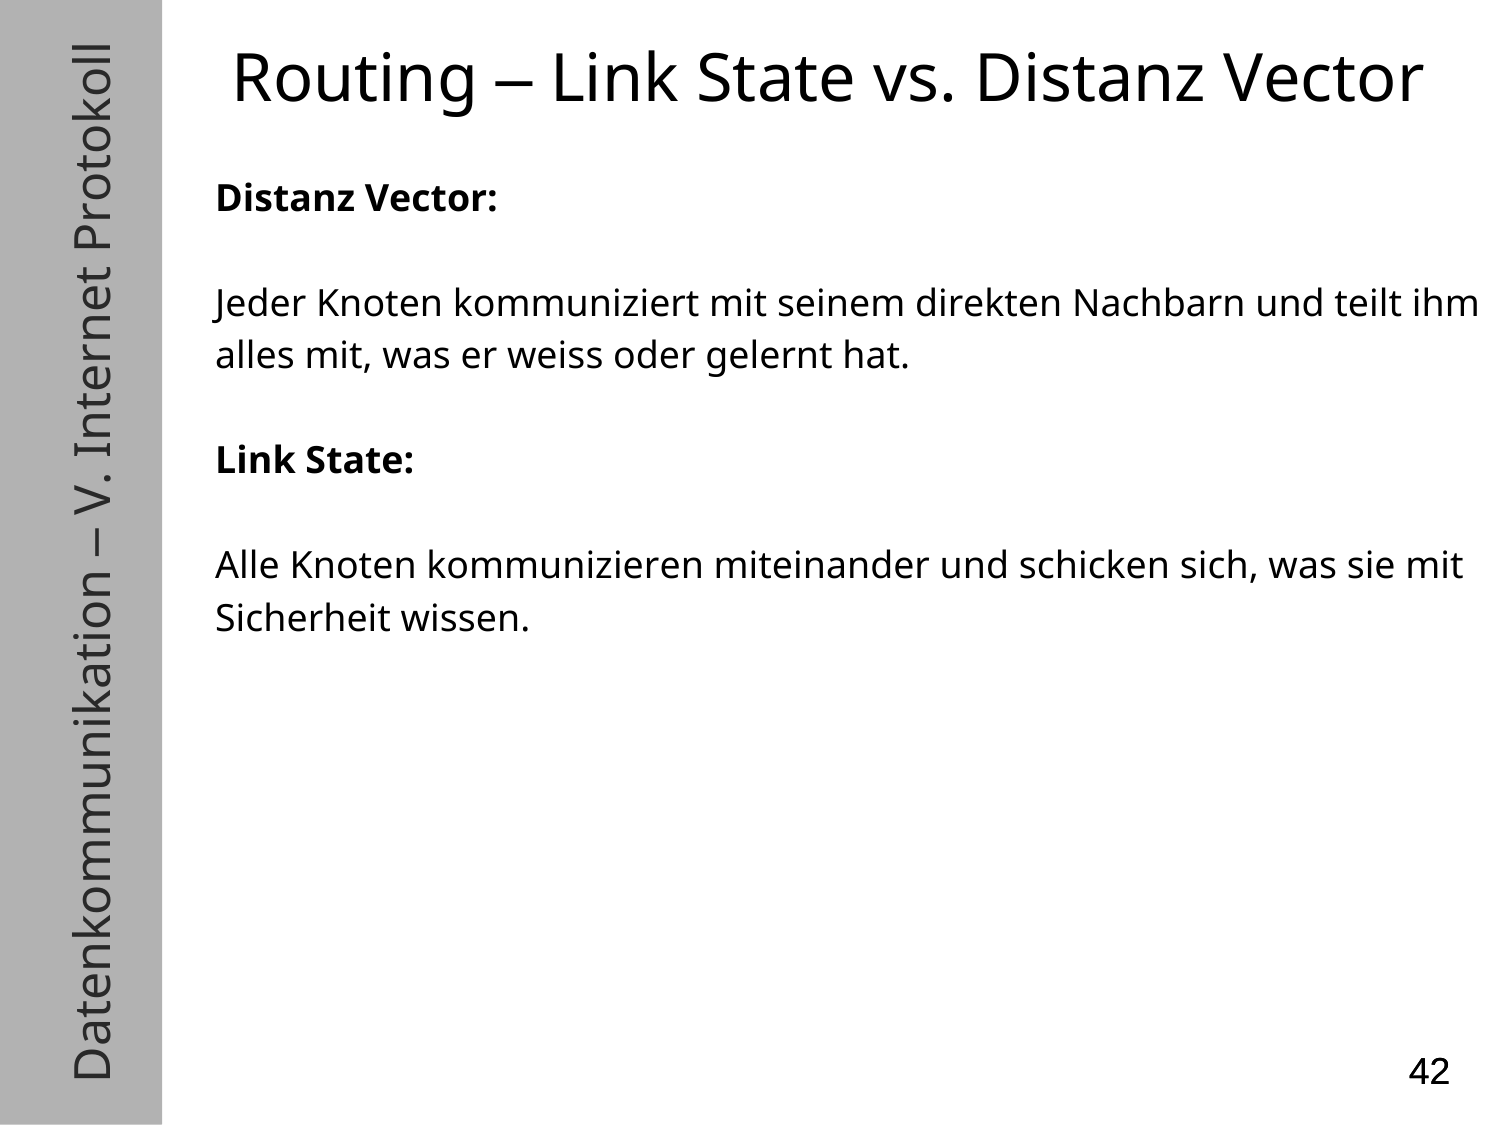

Routing – Link State vs. Distanz Vector
Distanz Vector:
Jeder Knoten kommuniziert mit seinem direkten Nachbarn und teilt ihm alles mit, was er weiss oder gelernt hat.
Link State:
Alle Knoten kommunizieren miteinander und schicken sich, was sie mit Sicherheit wissen.
Datenkommunikation – V. Internet Protokoll